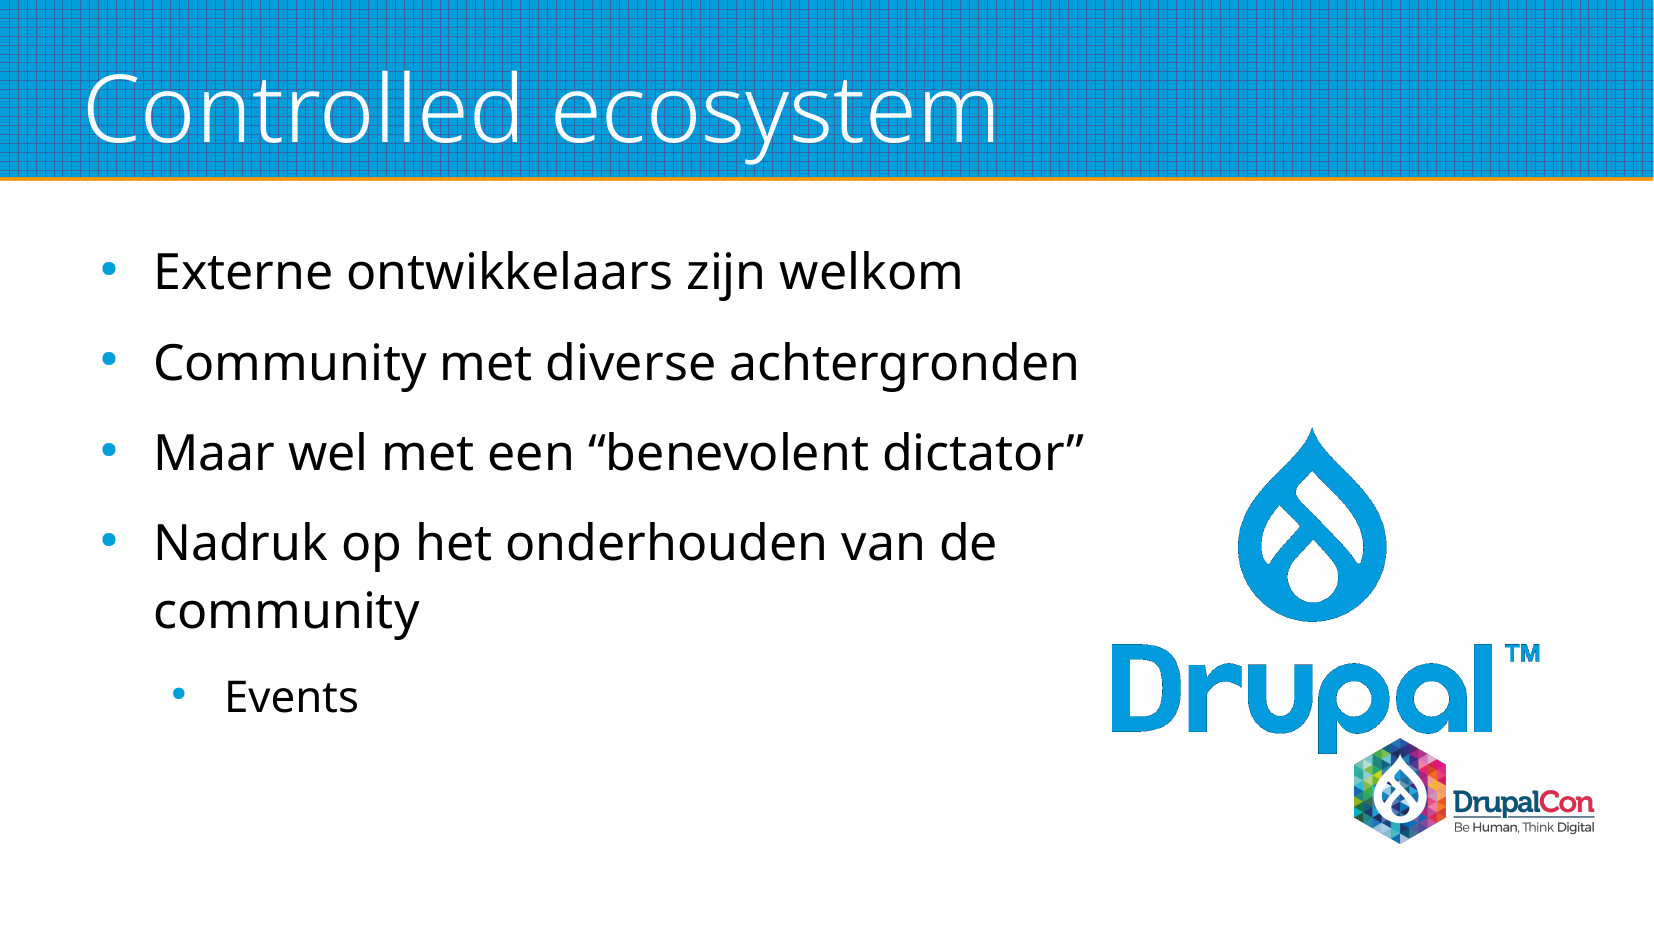

# Controlled ecosystem
Externe ontwikkelaars zijn welkom
Community met diverse achtergronden
Maar wel met een “benevolent dictator”
Nadruk op het onderhouden van de community
Events